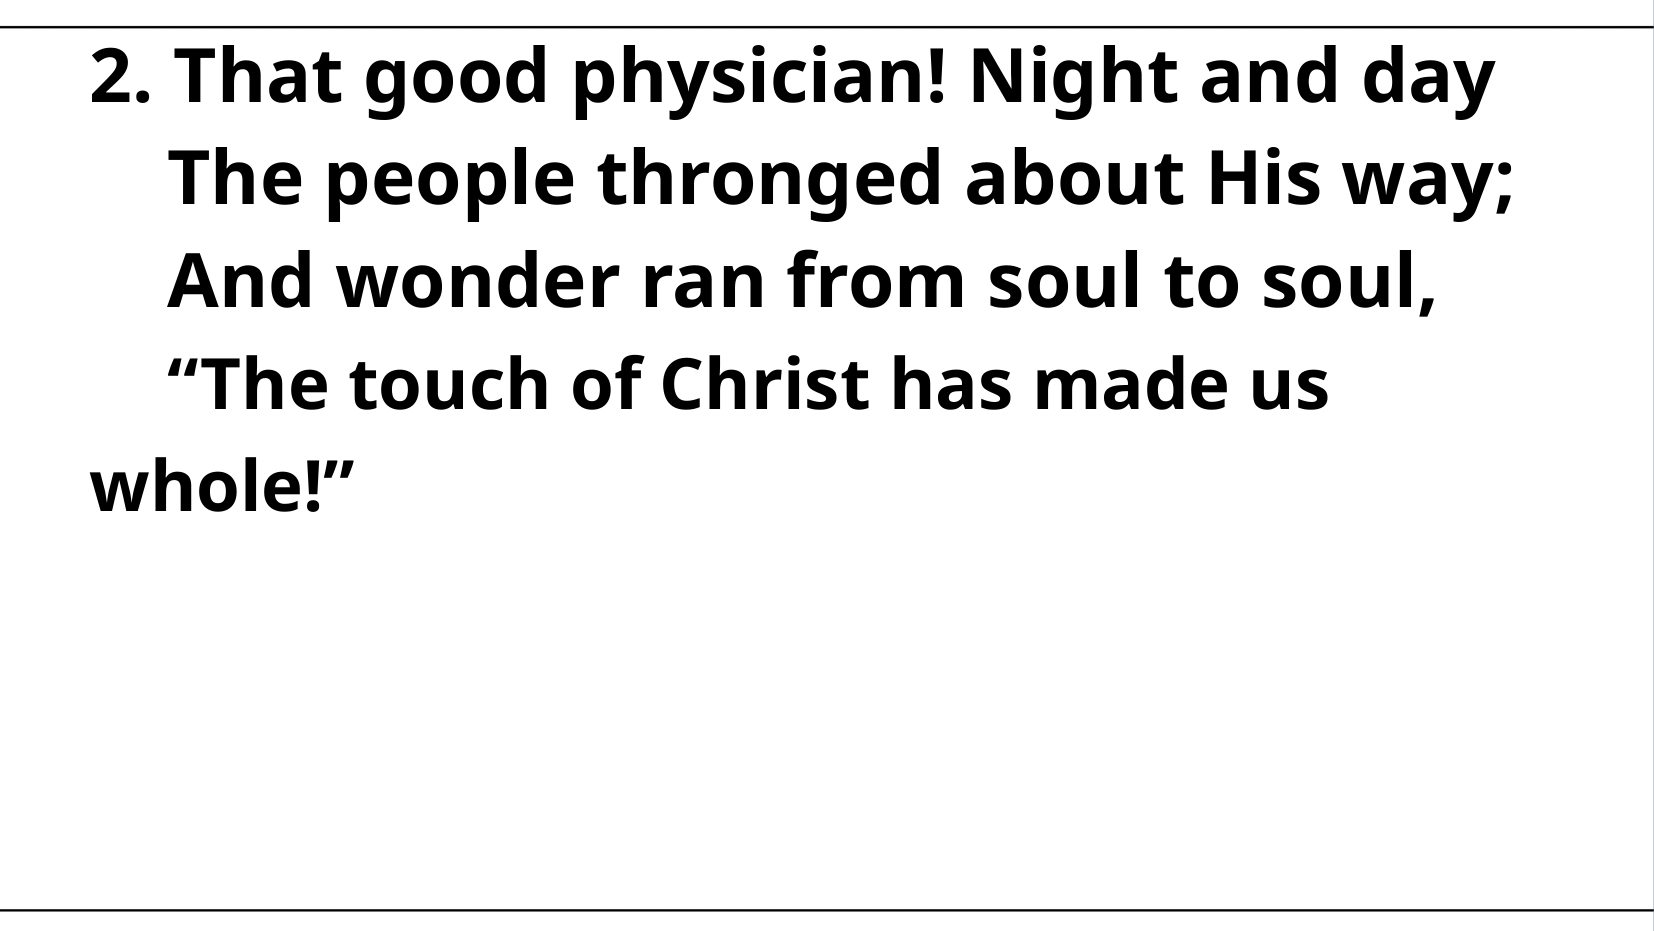

2. That good physician! Night and day
 The people thronged about His way;
 And wonder ran from soul to soul,
 “The touch of Christ has made us whole!”